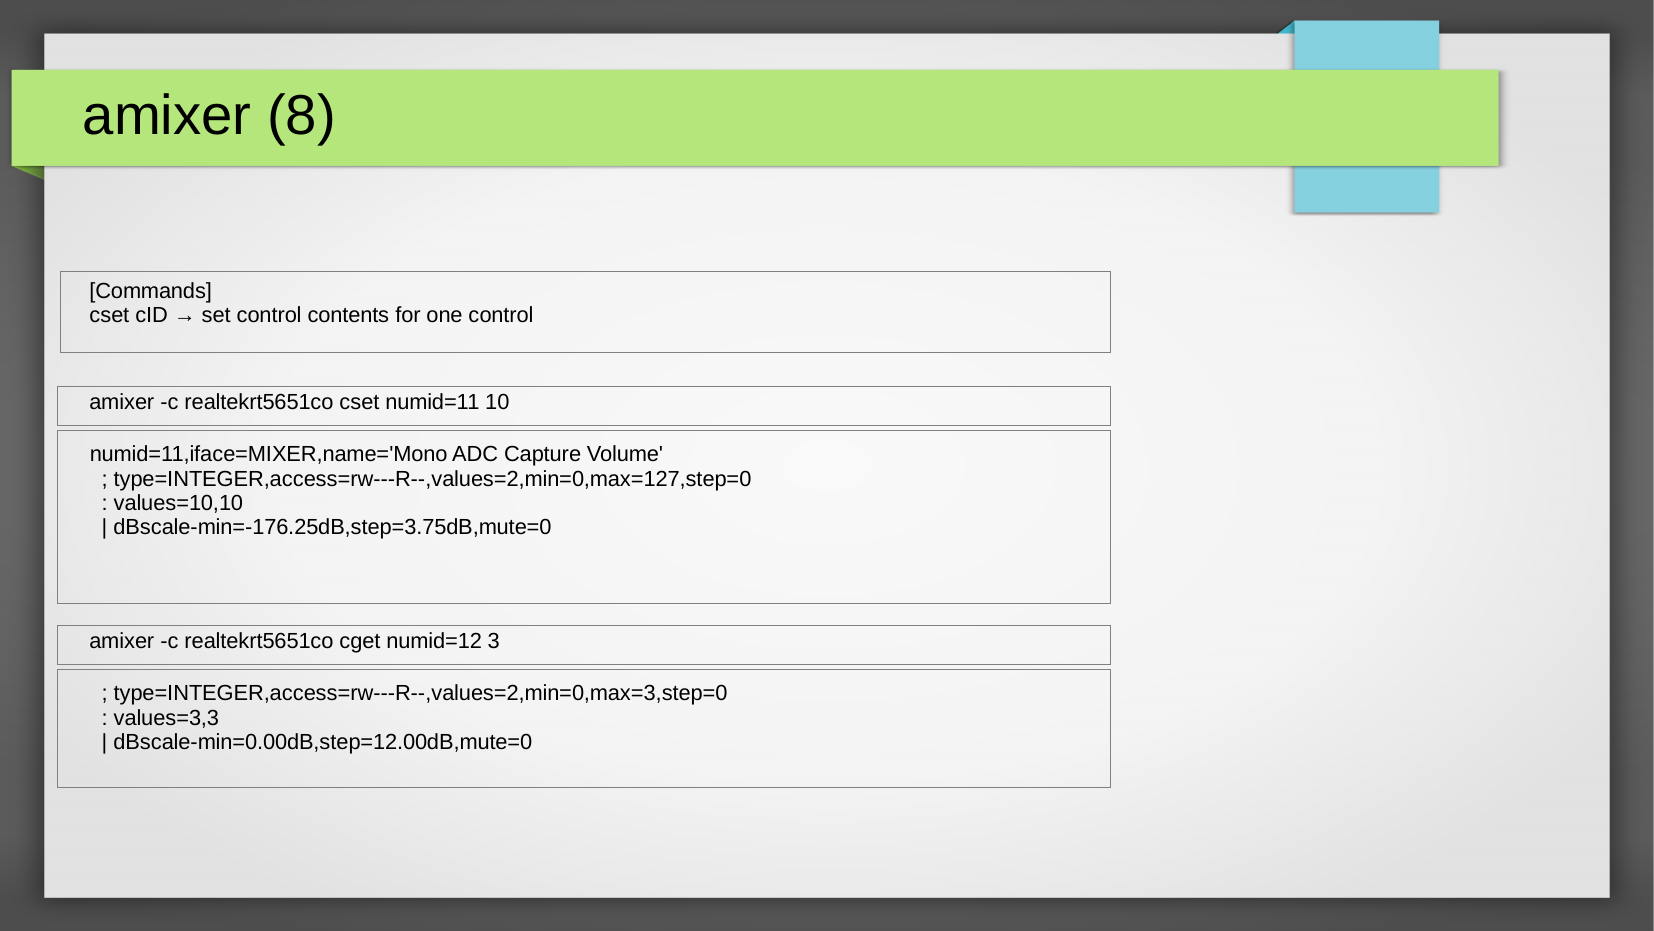

# amixer (8)
[Commands]
cset cID → set control contents for one control
amixer -c realtekrt5651co cset numid=11 10
numid=11,iface=MIXER,name='Mono ADC Capture Volume'
 ; type=INTEGER,access=rw---R--,values=2,min=0,max=127,step=0
 : values=10,10
 | dBscale-min=-176.25dB,step=3.75dB,mute=0
amixer -c realtekrt5651co cget numid=12 3
 ; type=INTEGER,access=rw---R--,values=2,min=0,max=3,step=0
 : values=3,3
 | dBscale-min=0.00dB,step=12.00dB,mute=0